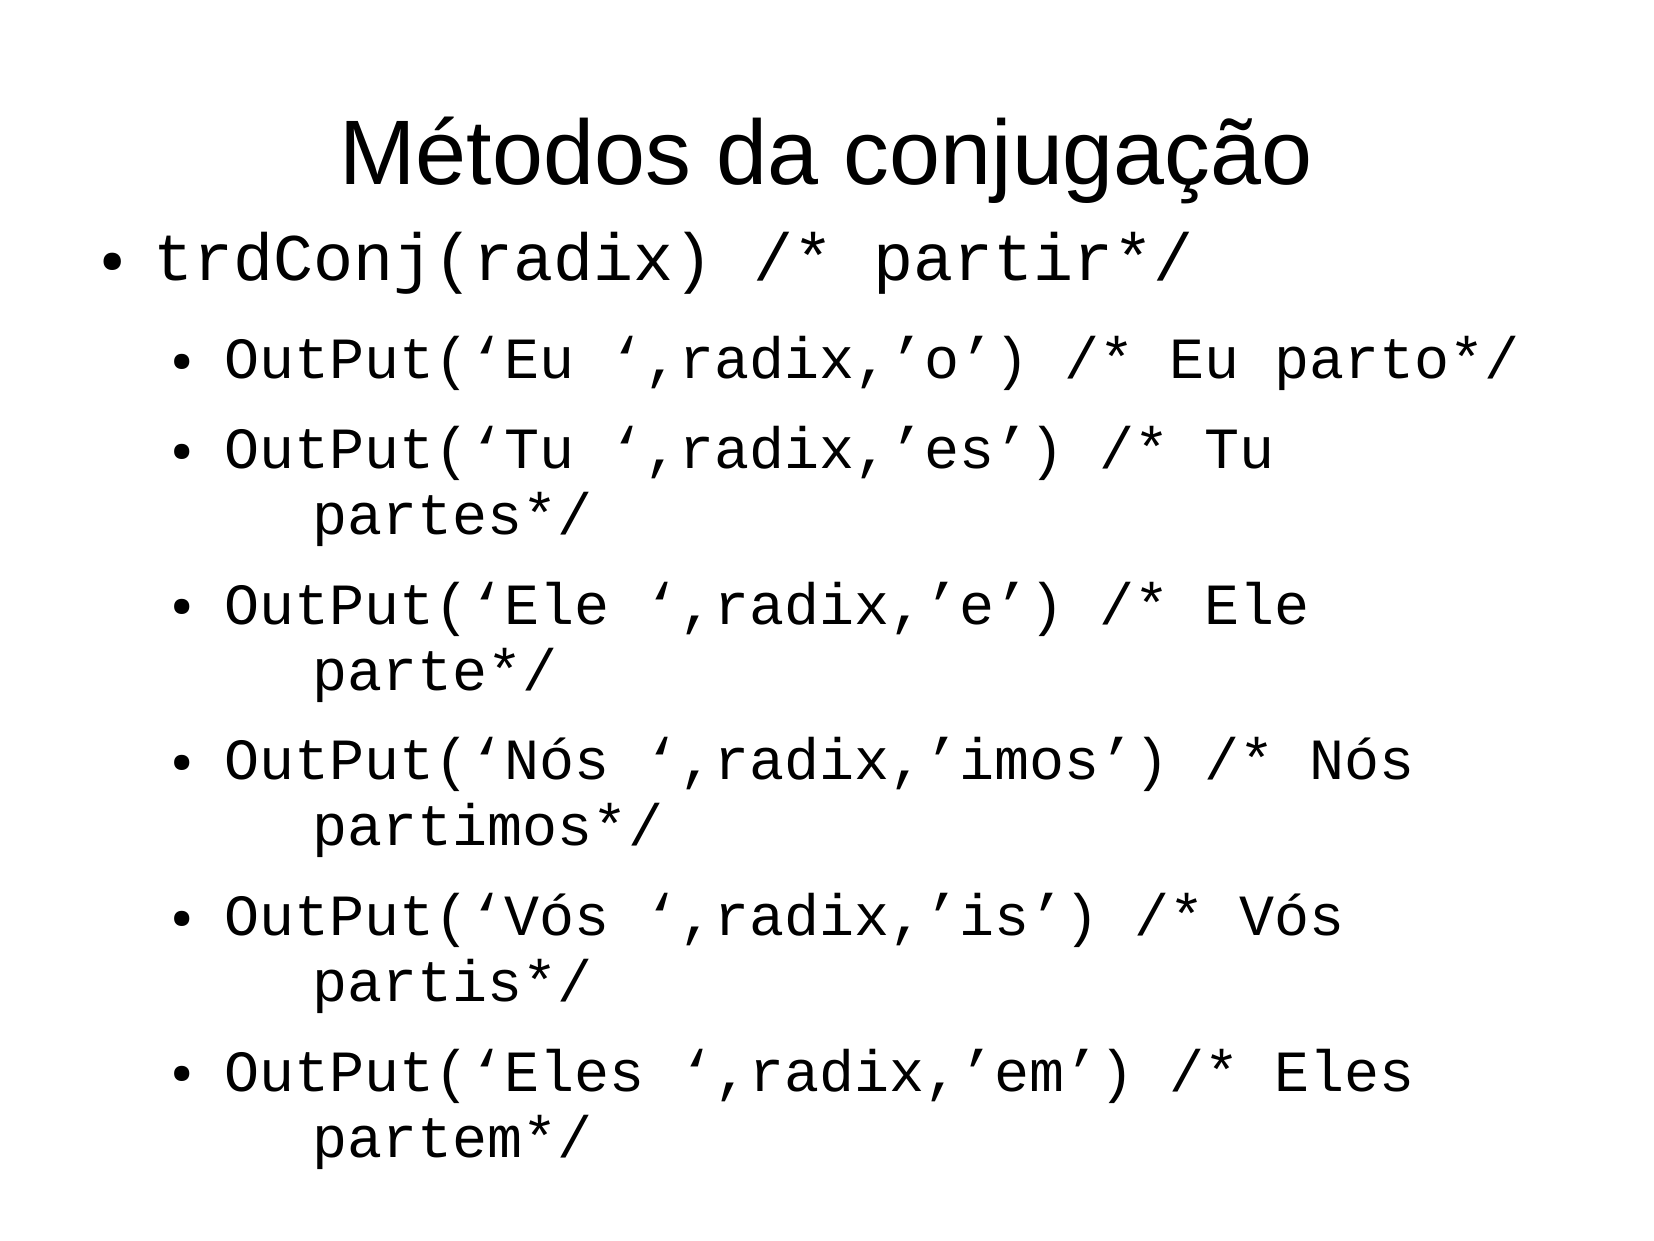

# Métodos da conjugação
trdConj(radix) /* partir*/
OutPut(‘Eu ‘,radix,’o’) /* Eu parto*/
OutPut(‘Tu ‘,radix,’es’) /* Tu partes*/
OutPut(‘Ele ‘,radix,’e’) /* Ele parte*/
OutPut(‘Nós ‘,radix,’imos’) /* Nós partimos*/
OutPut(‘Vós ‘,radix,’is’) /* Vós partis*/
OutPut(‘Eles ‘,radix,’em’) /* Eles partem*/